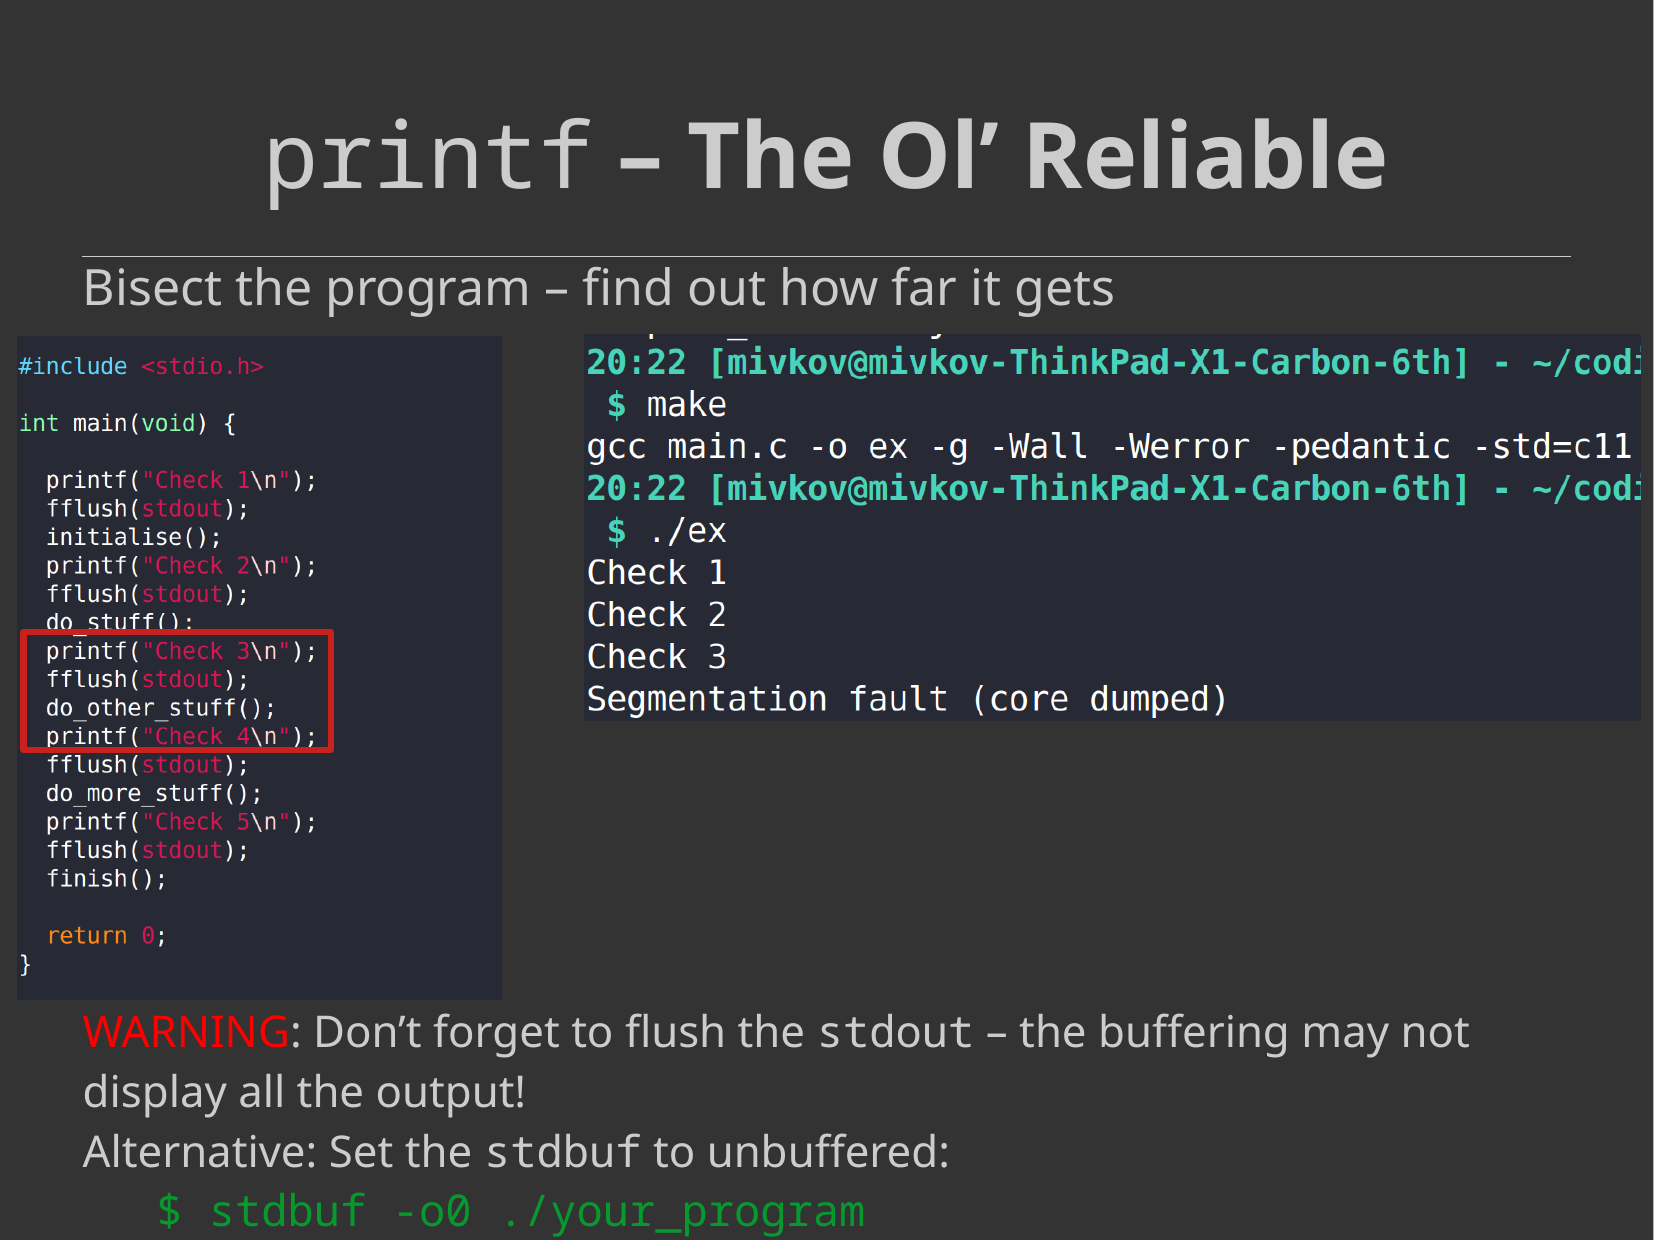

# printf – The Ol’ Reliable
Bisect the program – find out how far it gets
WARNING: Don’t forget to flush the stdout – the buffering may not display all the output!
Alternative: Set the stdbuf to unbuffered:
	$ stdbuf -o0 ./your_program